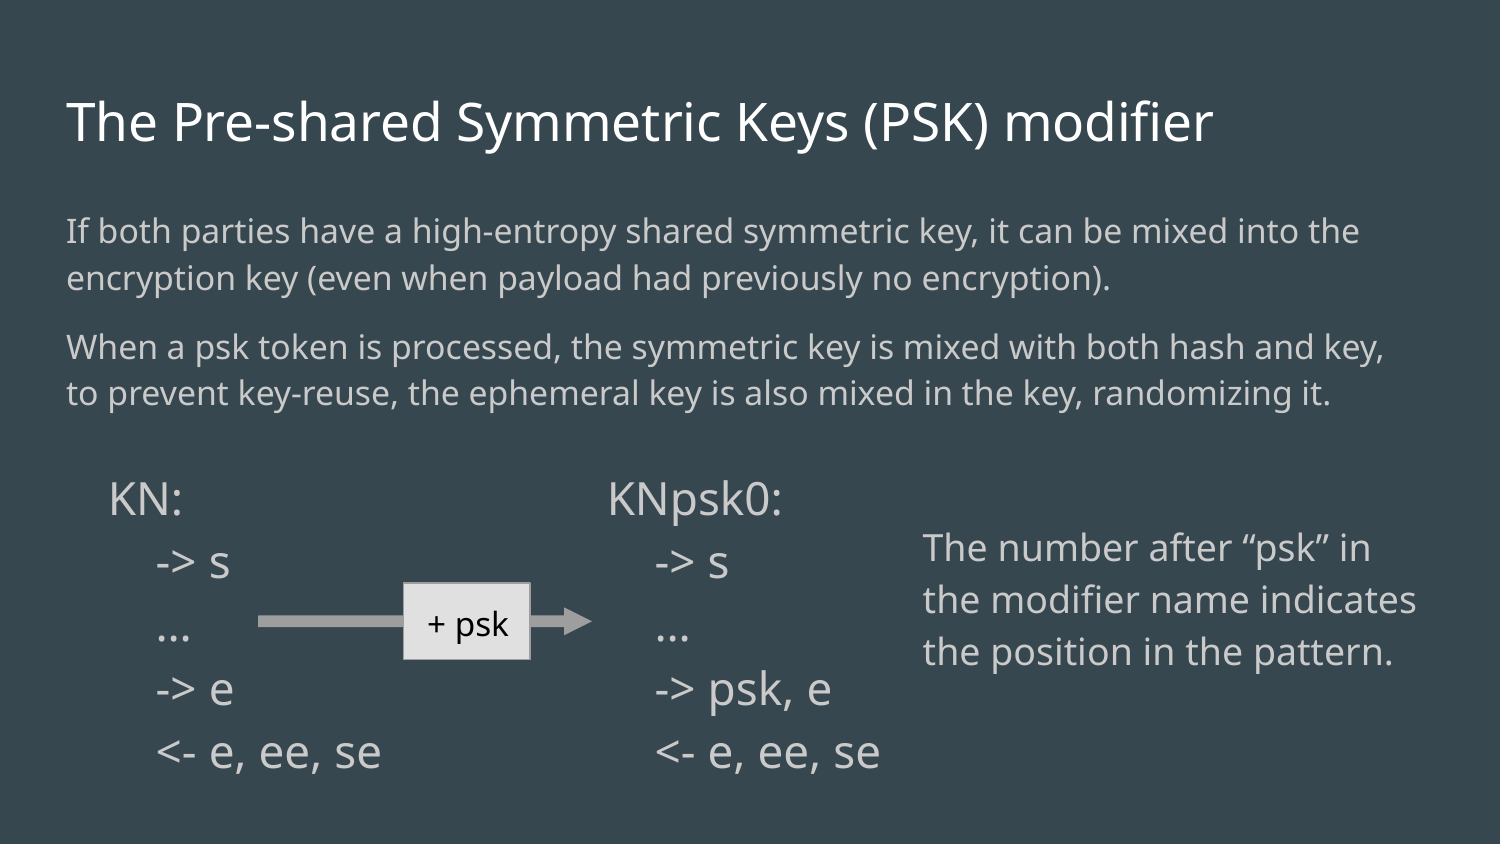

# The Pre-shared Symmetric Keys (PSK) modifier
If both parties have a high-entropy shared symmetric key, it can be mixed into the encryption key (even when payload had previously no encryption).
When a psk token is processed, the symmetric key is mixed with both hash and key, to prevent key-reuse, the ephemeral key is also mixed in the key, randomizing it.
KN:
 -> s
 …
 -> e
 <- e, ee, se
KNpsk0:
 -> s
 …
 -> psk, e
 <- e, ee, se
The number after “psk” in the modifier name indicates the position in the pattern.
+ psk